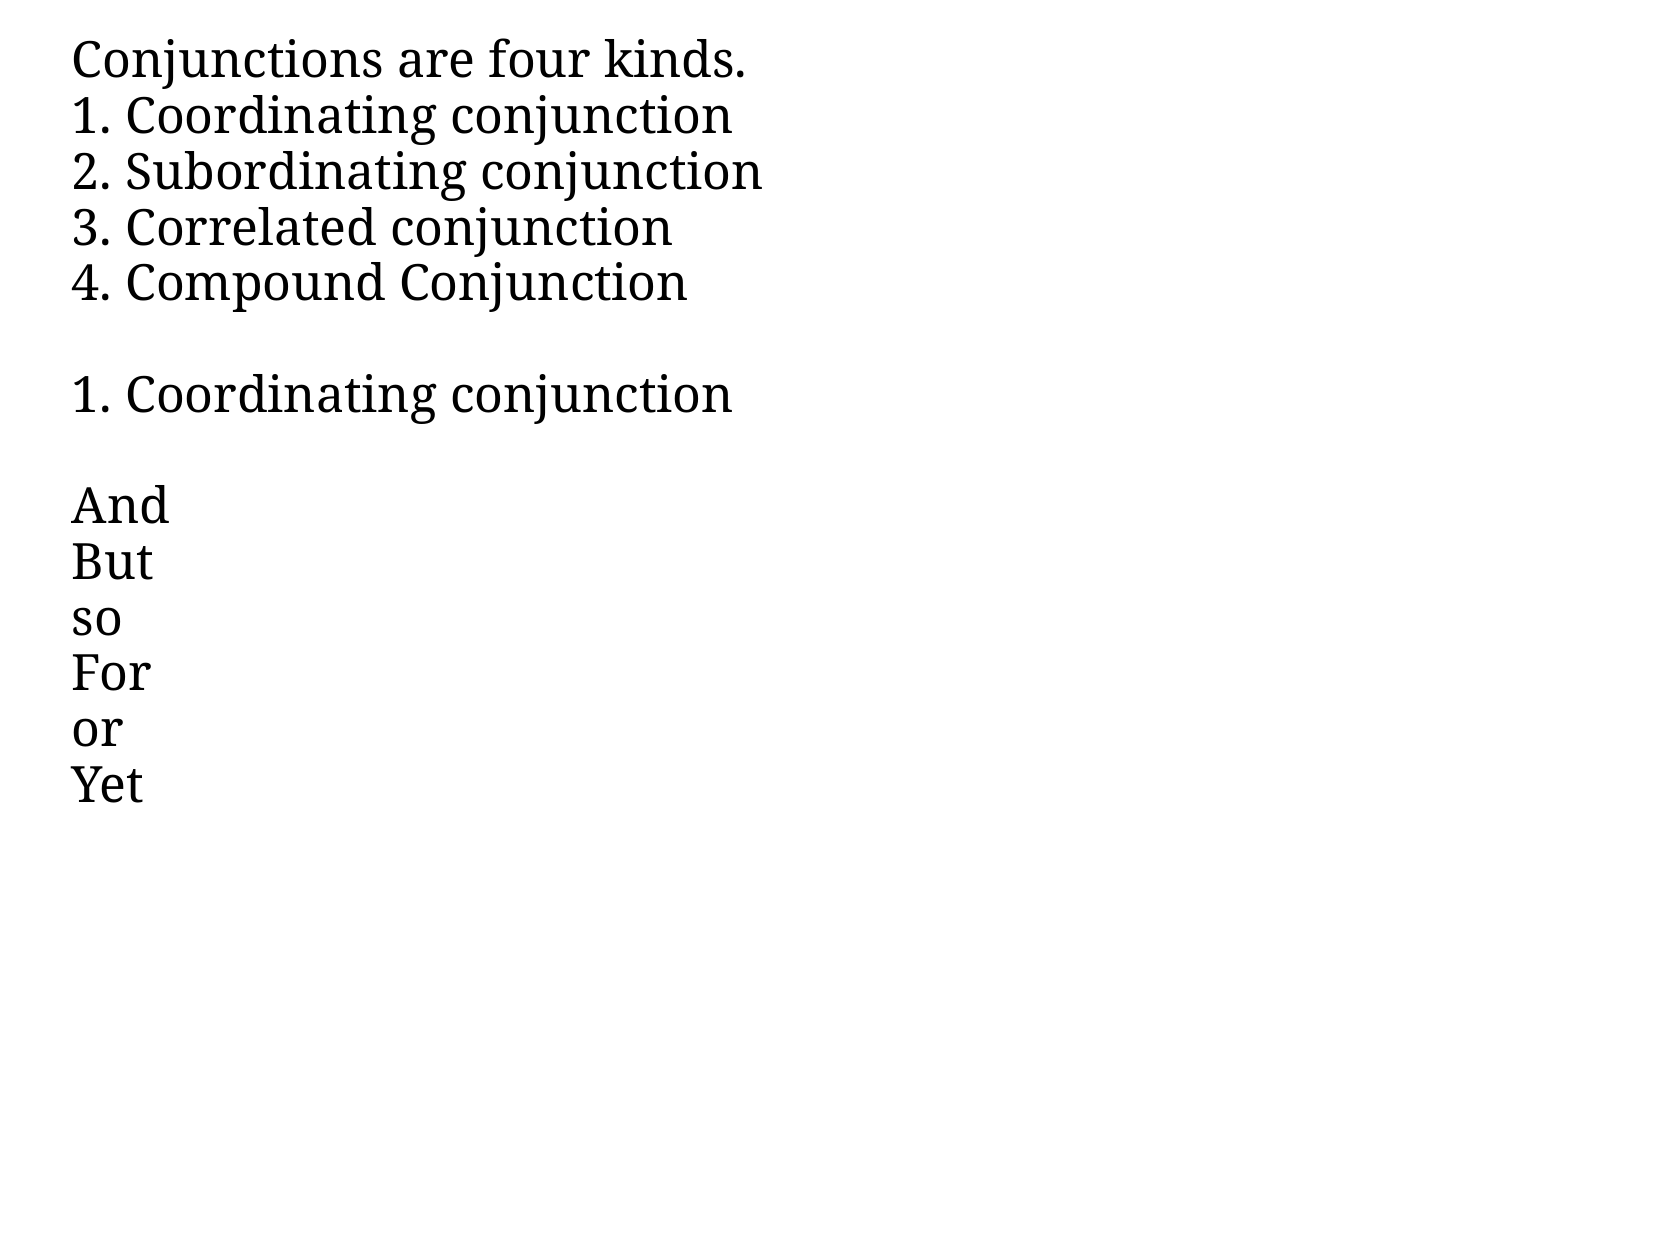

Conjunctions are four kinds.
1. Coordinating conjunction
2. Subordinating conjunction
3. Correlated conjunction
4. Compound Conjunction
1. Coordinating conjunction
And
But
so
For
or
Yet